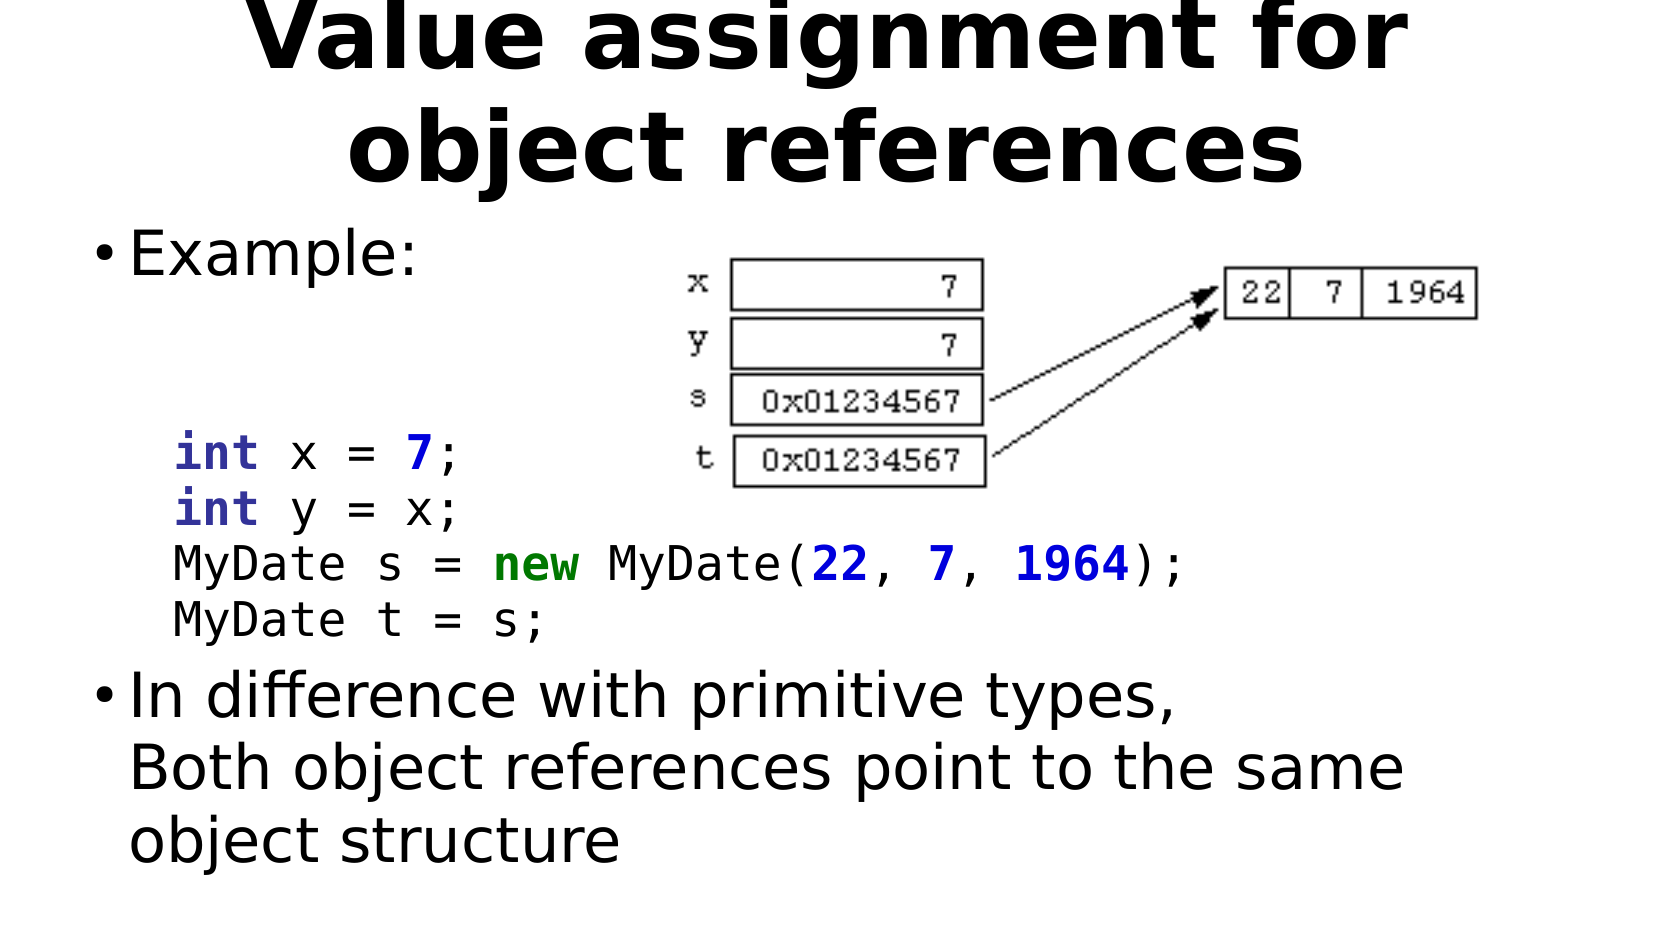

# Value assignment for object references
Example:
int x = 7;
int y = x;
MyDate s = new MyDate(22, 7, 1964);
MyDate t = s;
In difference with primitive types,
Both object references point to the same object structure